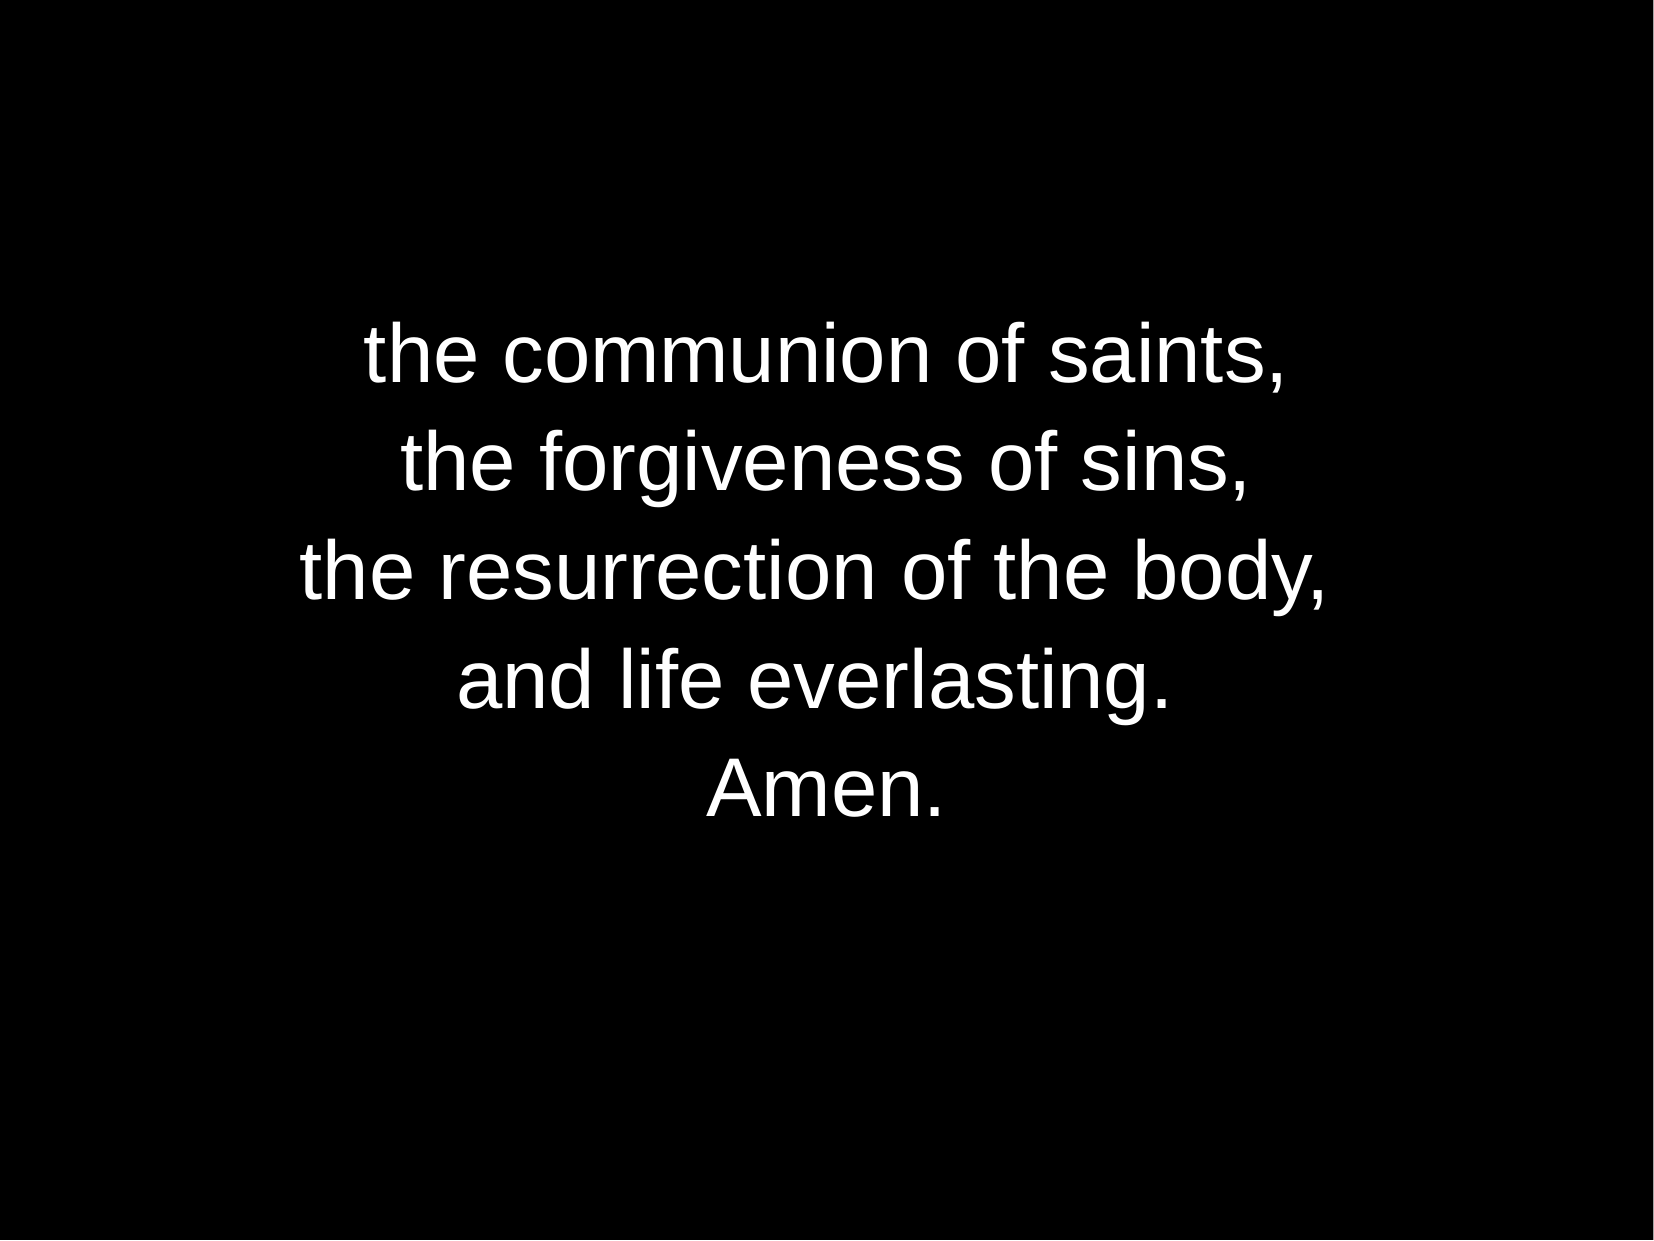

#
the communion of saints,
the forgiveness of sins,
the resurrection of the body,
and life everlasting.
Amen.